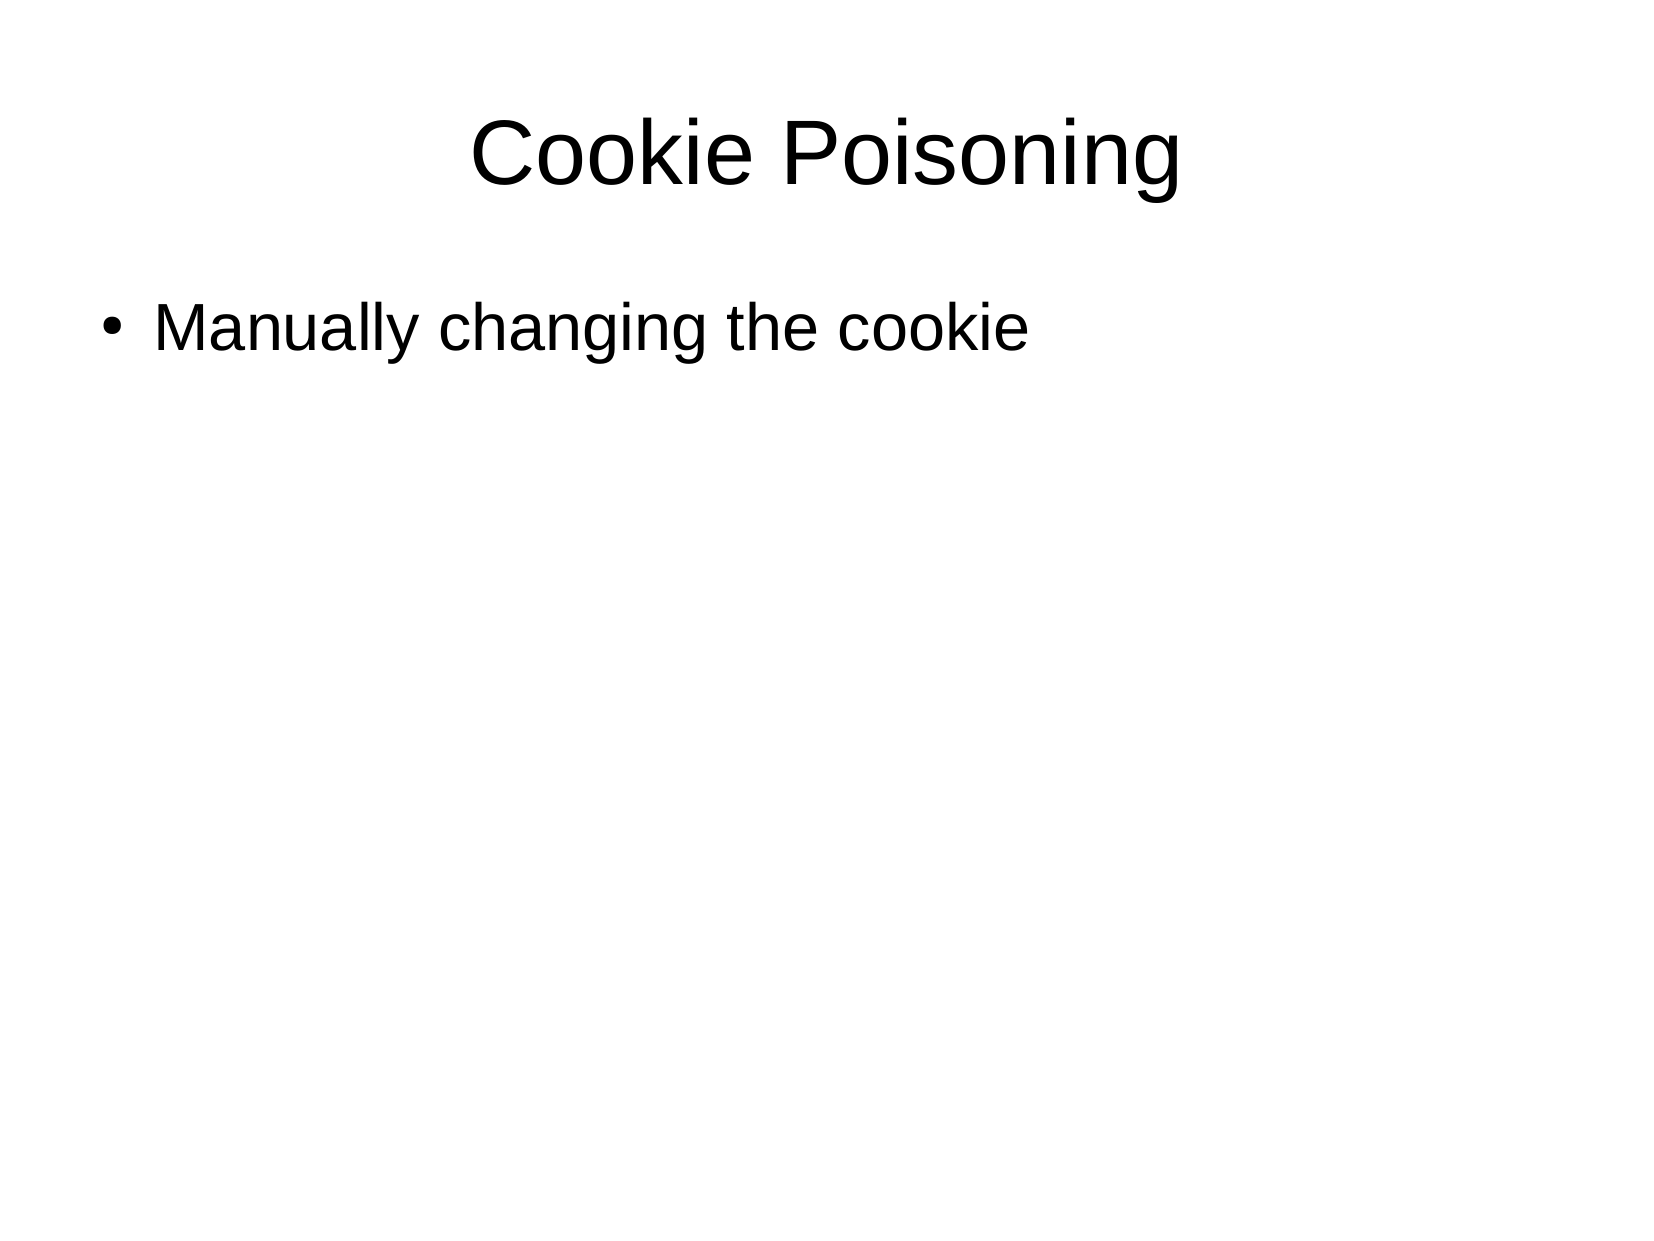

# Cookie Poisoning
Manually changing the cookie